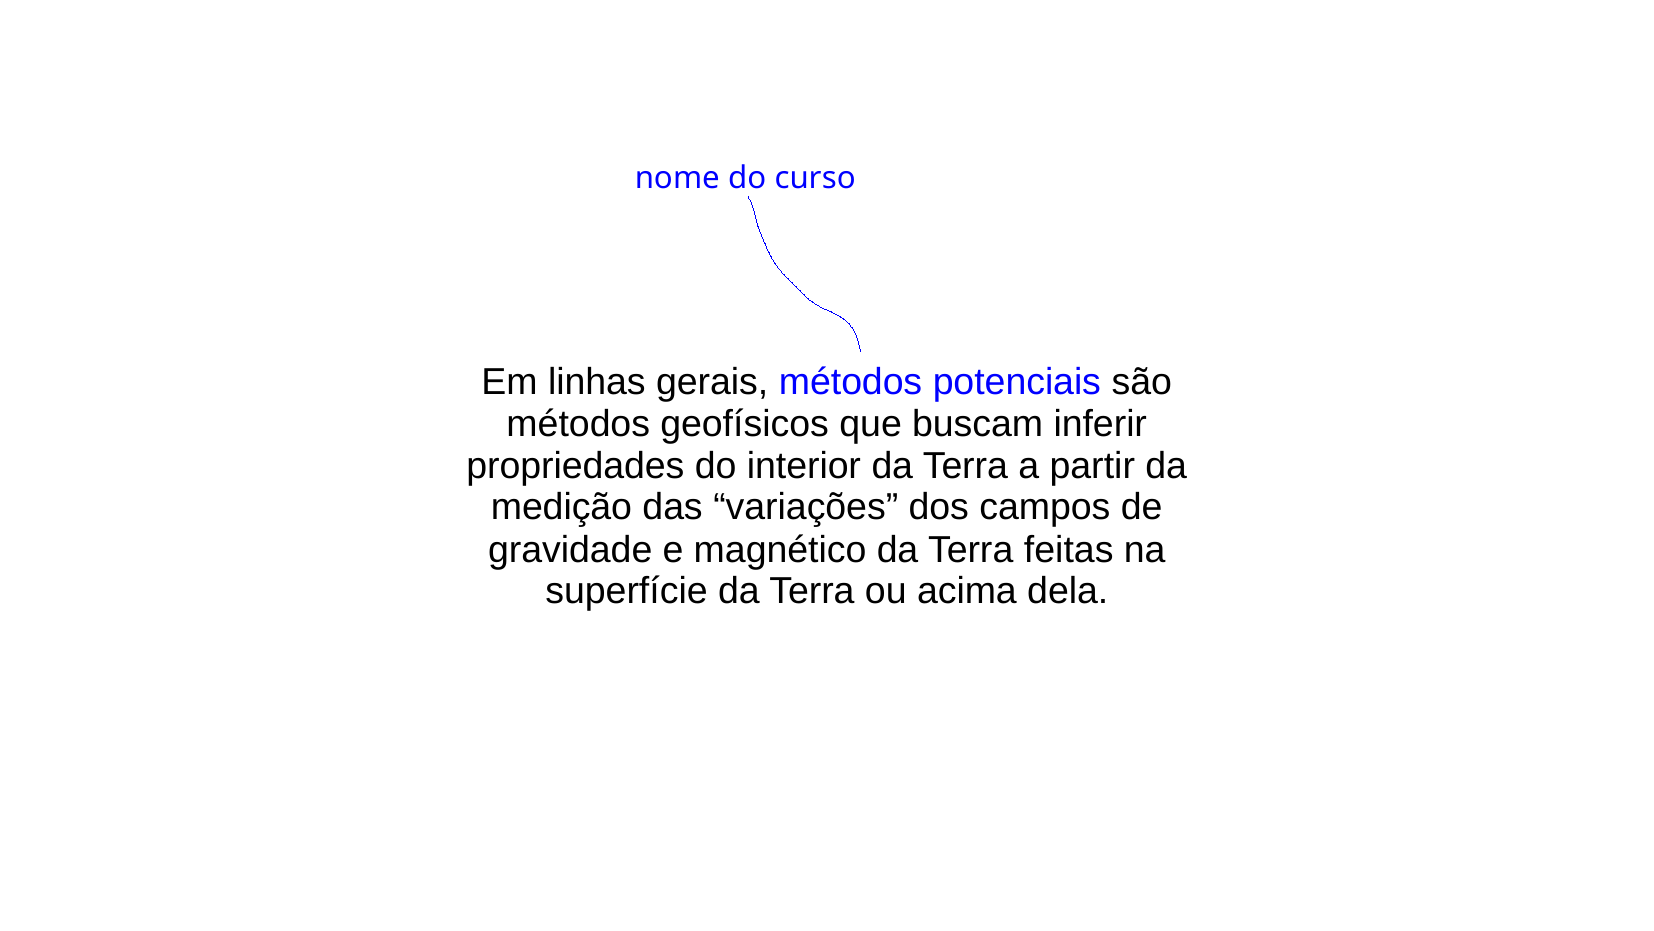

nome do curso
Em linhas gerais, métodos potenciais são métodos geofísicos que buscam inferir propriedades do interior da Terra a partir da medição das “variações” dos campos de gravidade e magnético da Terra feitas na superfície da Terra ou acima dela.